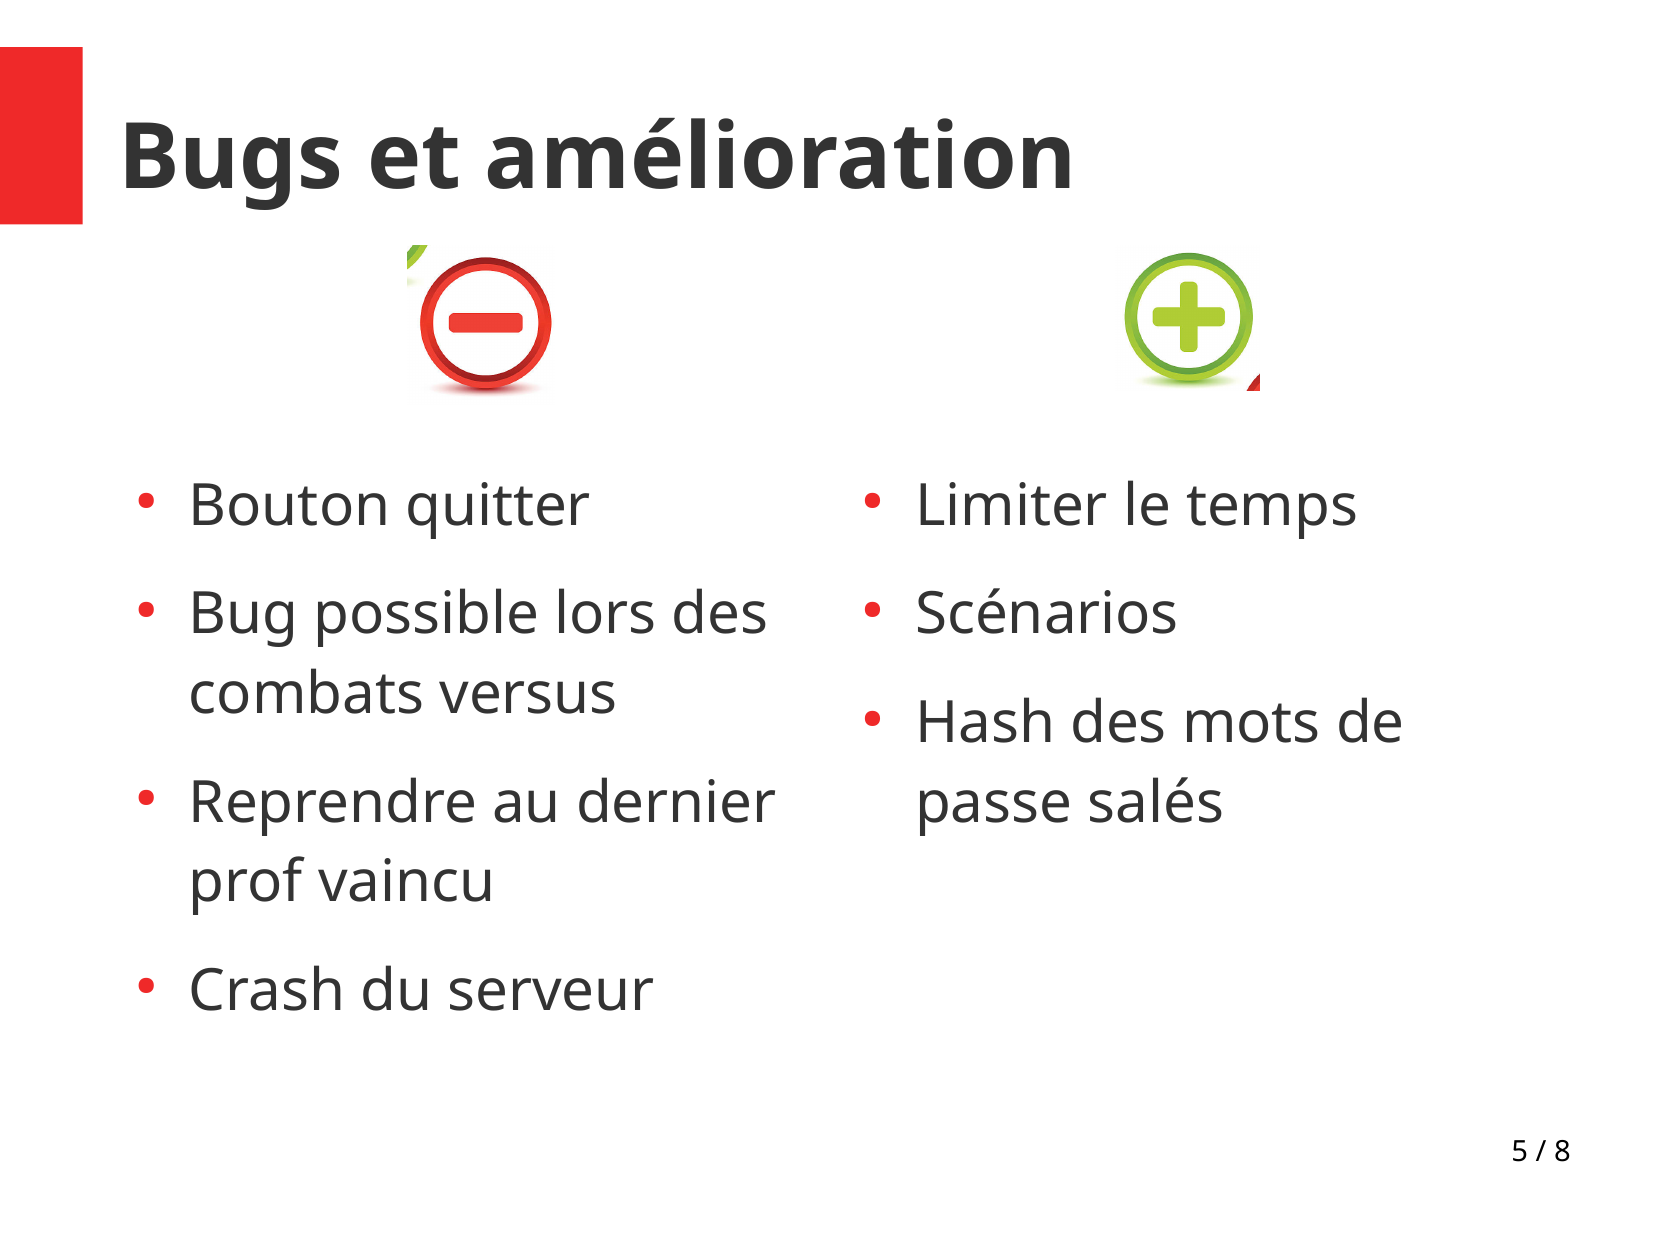

# Bugs et amélioration
Bouton quitter
Bug possible lors des combats versus
Reprendre au dernier prof vaincu
Crash du serveur
Limiter le temps
Scénarios
Hash des mots de passe salés
5